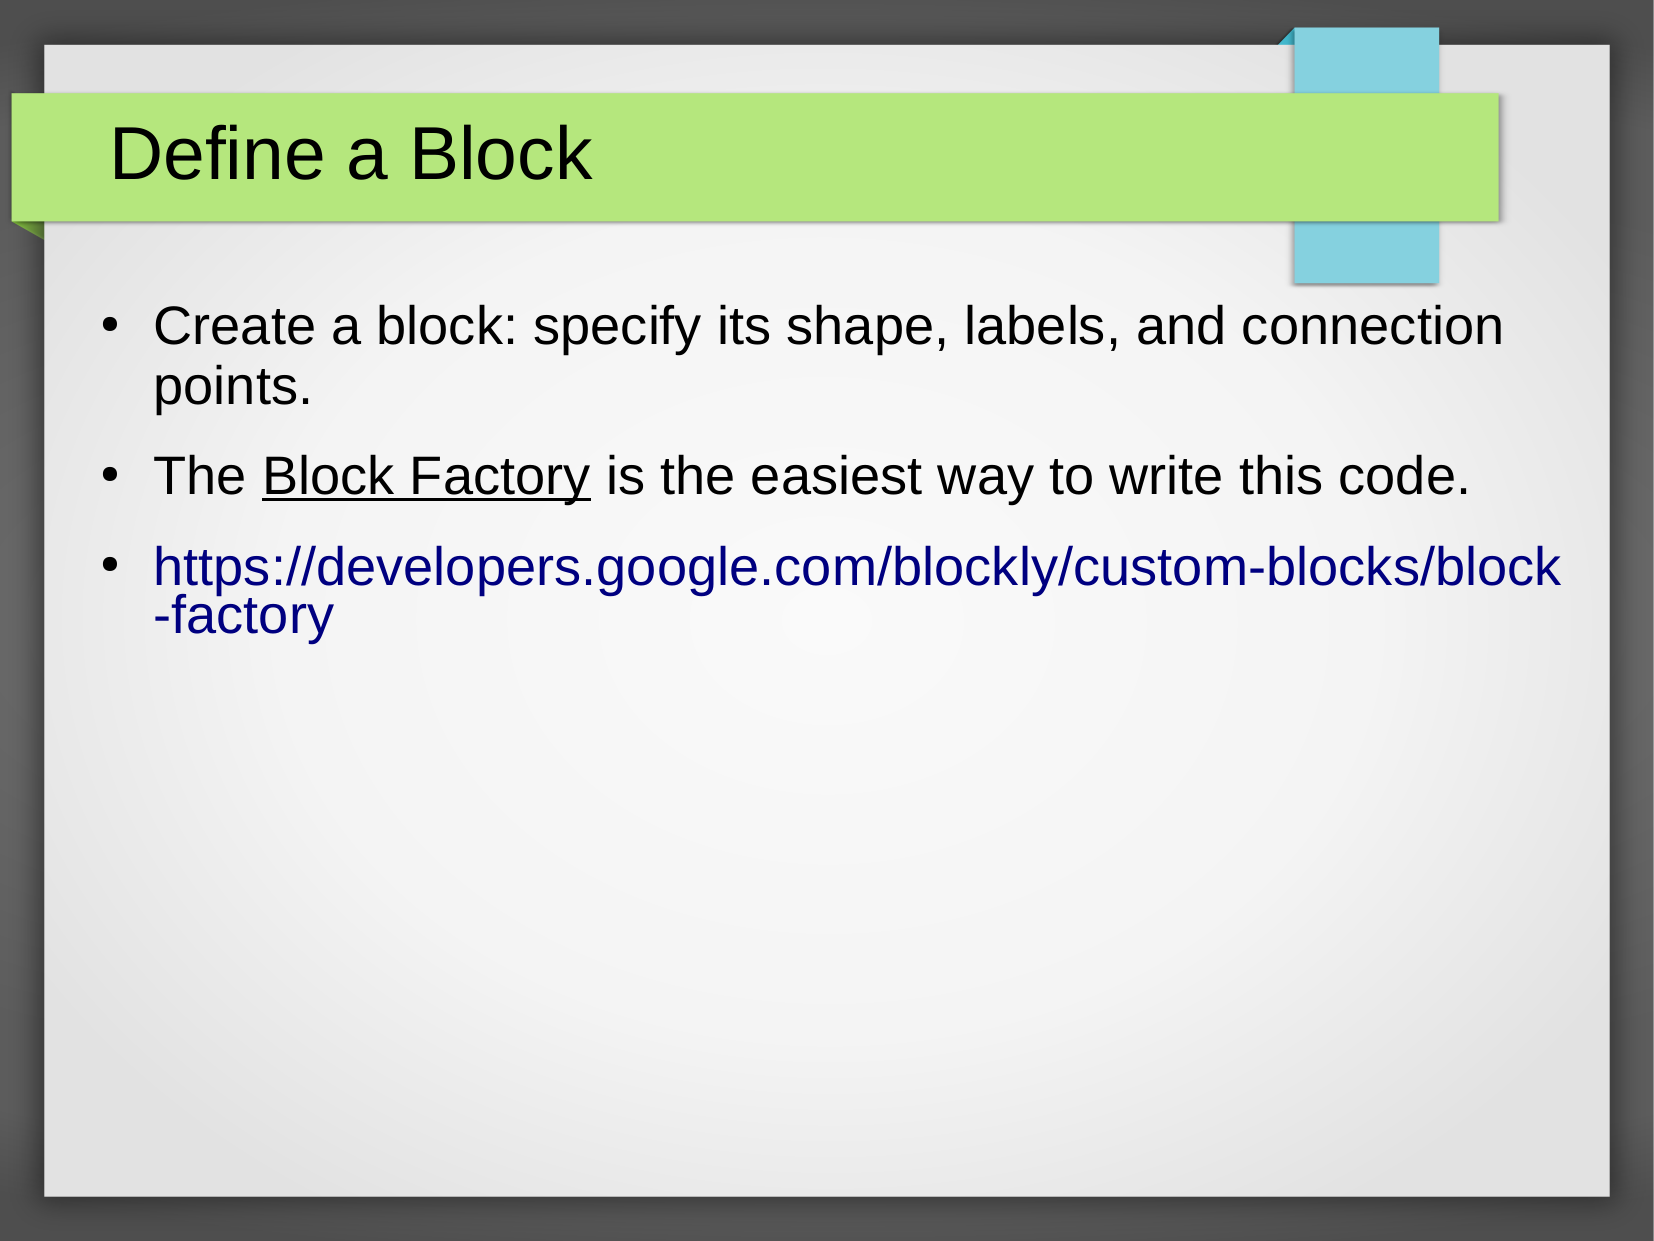

# Define a Block
Create a block: specify its shape, labels, and connection points.
The Block Factory is the easiest way to write this code.
https://developers.google.com/blockly/custom-blocks/block-factory